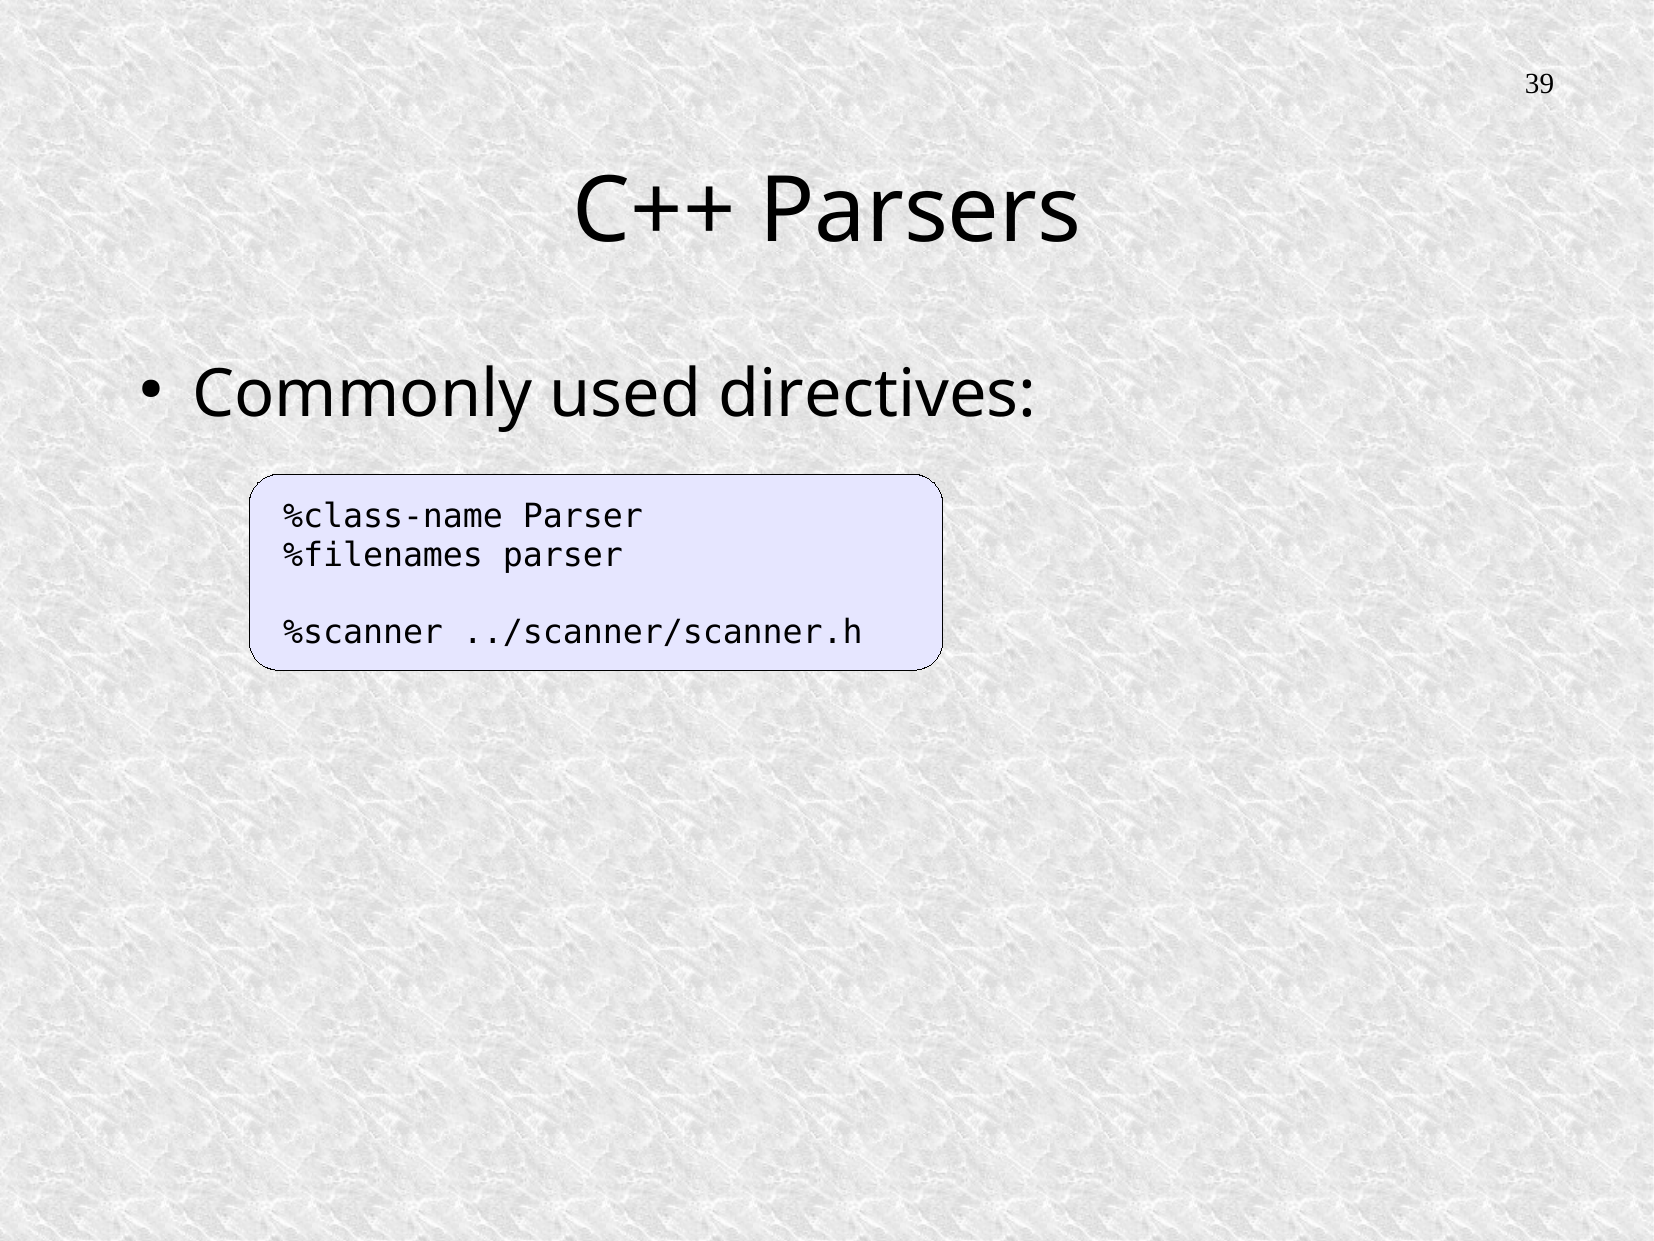

39
# C++ Parsers
Commonly used directives:
%class-name Parser
%filenames parser
%scanner ../scanner/scanner.h